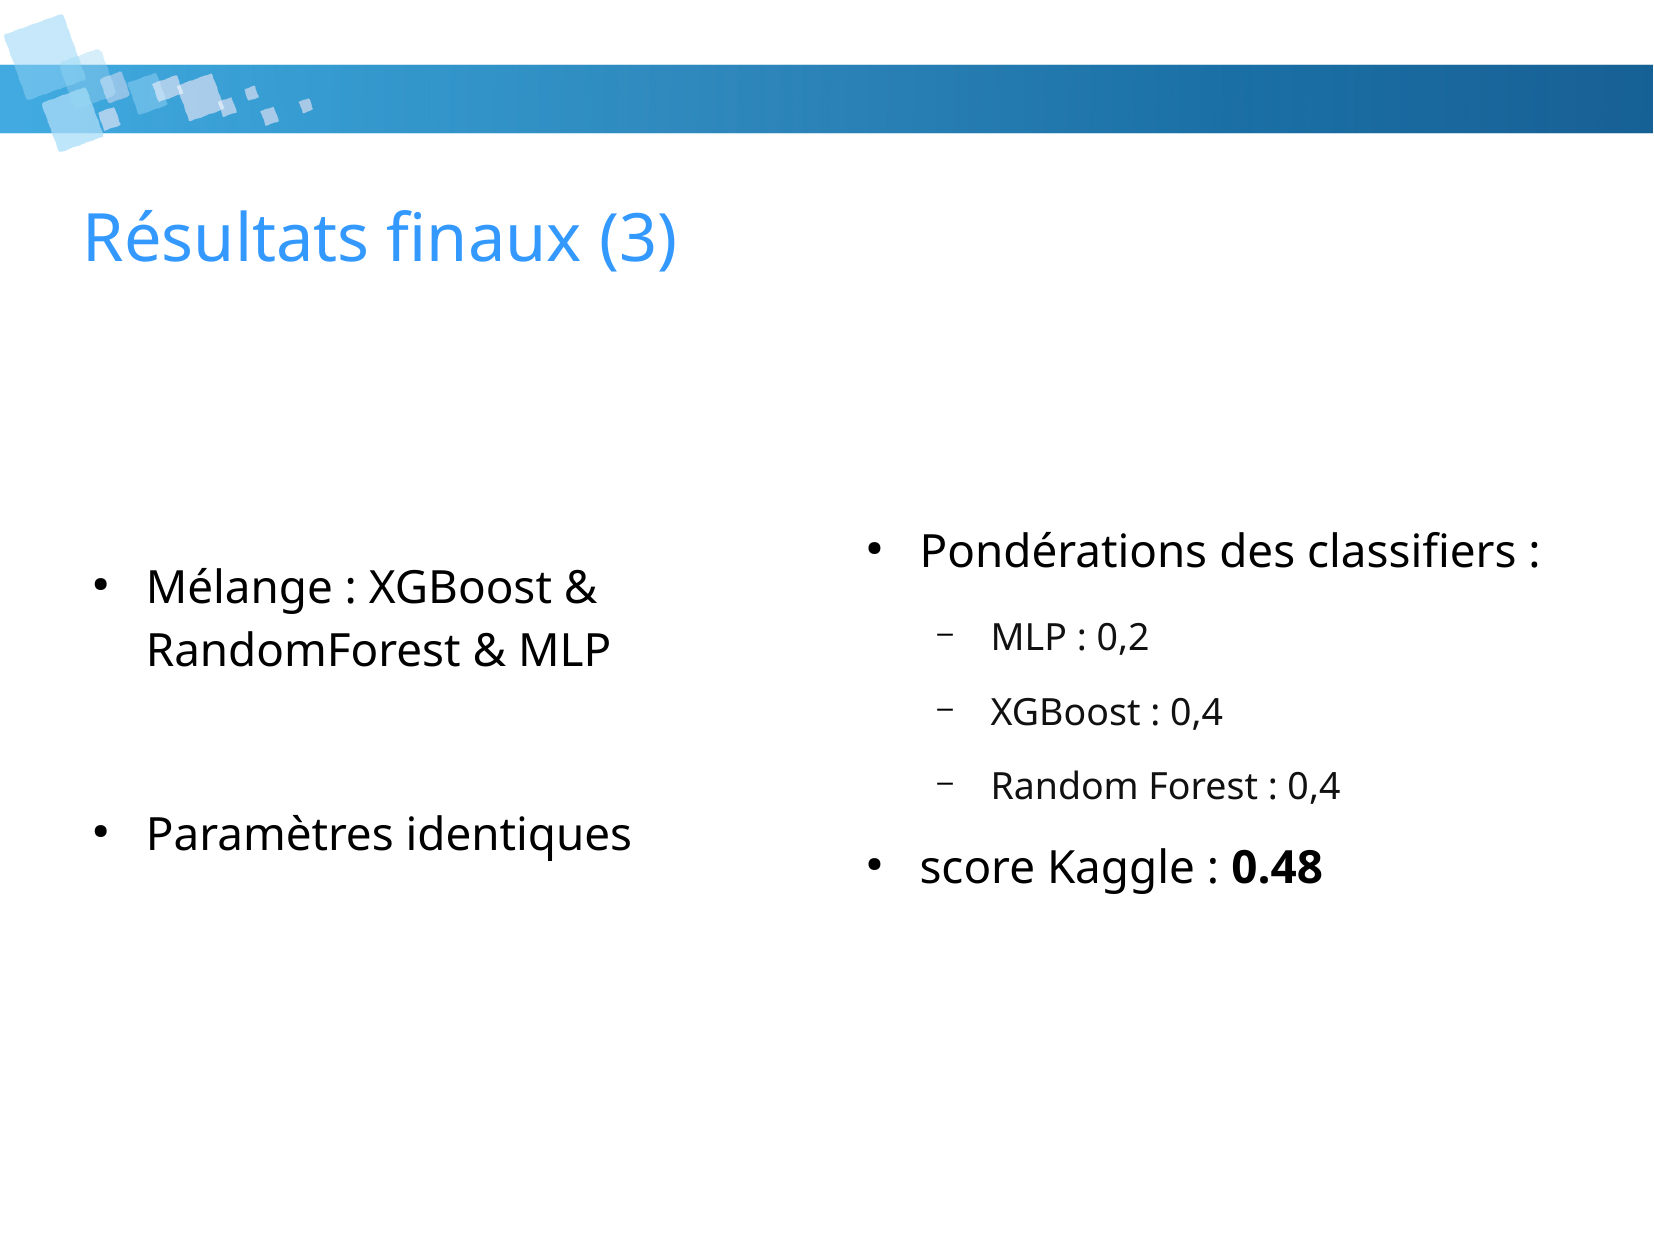

# Résultats finaux (3)
Pondérations des classifiers :
MLP : 0,2
XGBoost : 0,4
Random Forest : 0,4
score Kaggle : 0.48
Mélange : XGBoost & RandomForest & MLP
Paramètres identiques